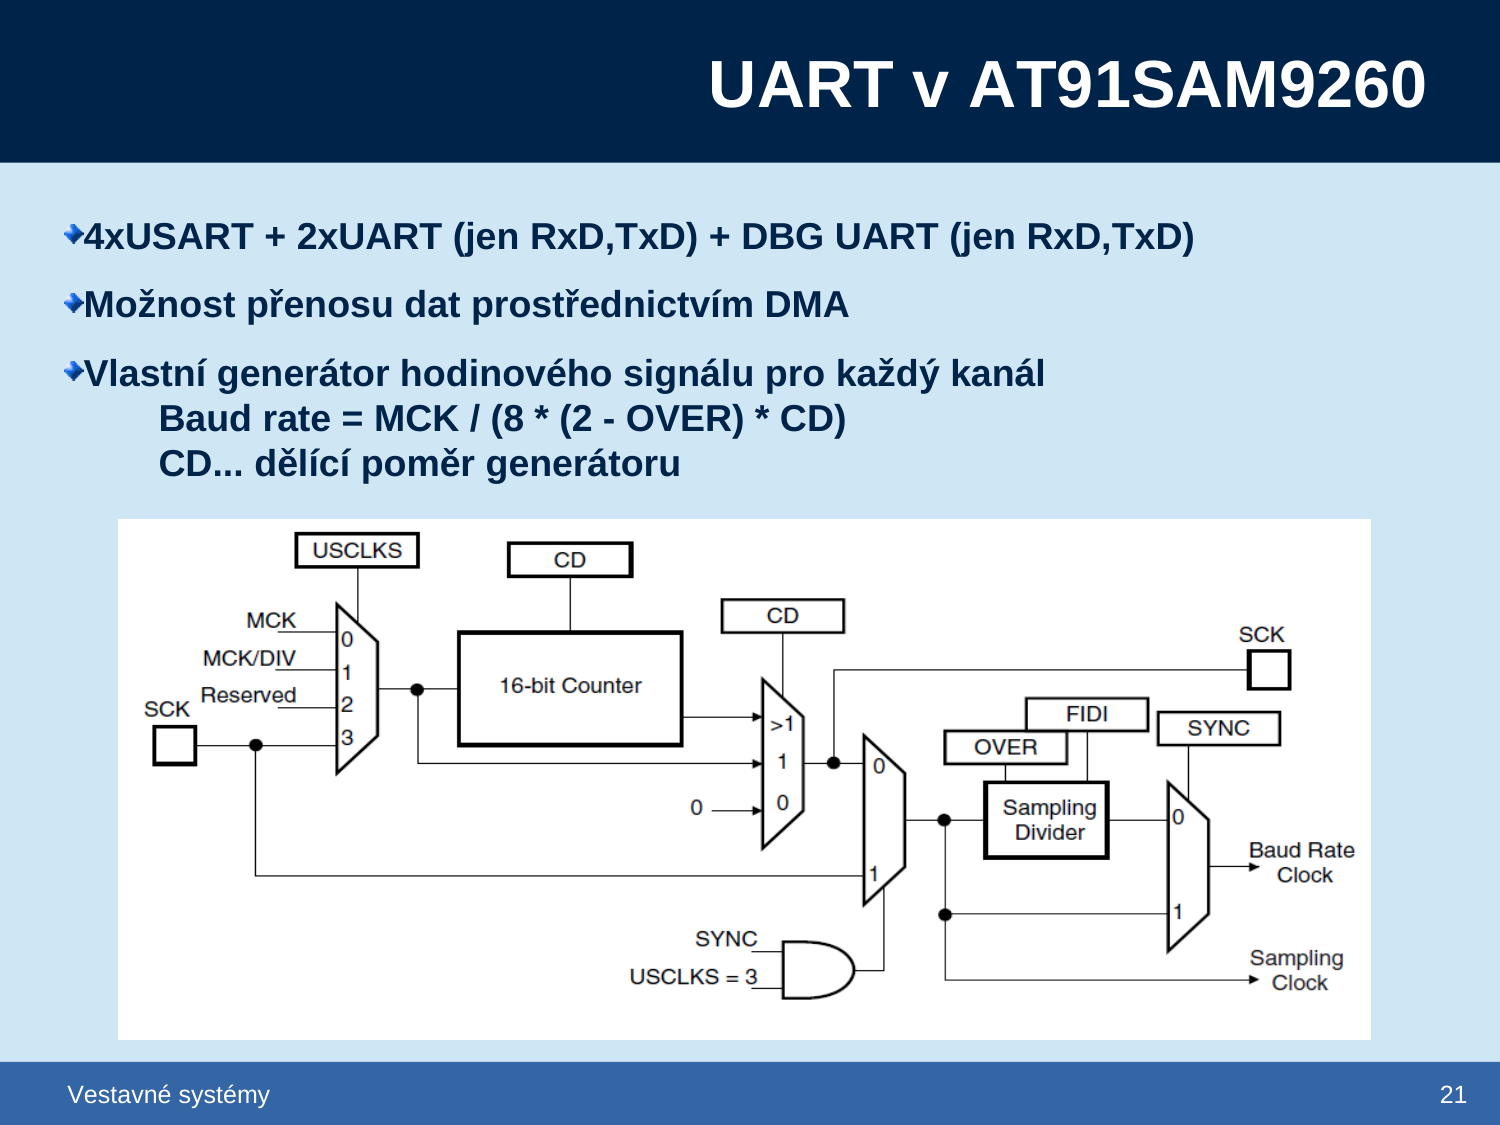

# UART v AT91SAM9260
4xUSART + 2xUART (jen RxD,TxD) + DBG UART (jen RxD,TxD)
Možnost přenosu dat prostřednictvím DMA
Vlastní generátor hodinového signálu pro každý kanál
	Baud rate = MCK / (8 * (2 - OVER) * CD)
	CD... dělící poměr generátoru